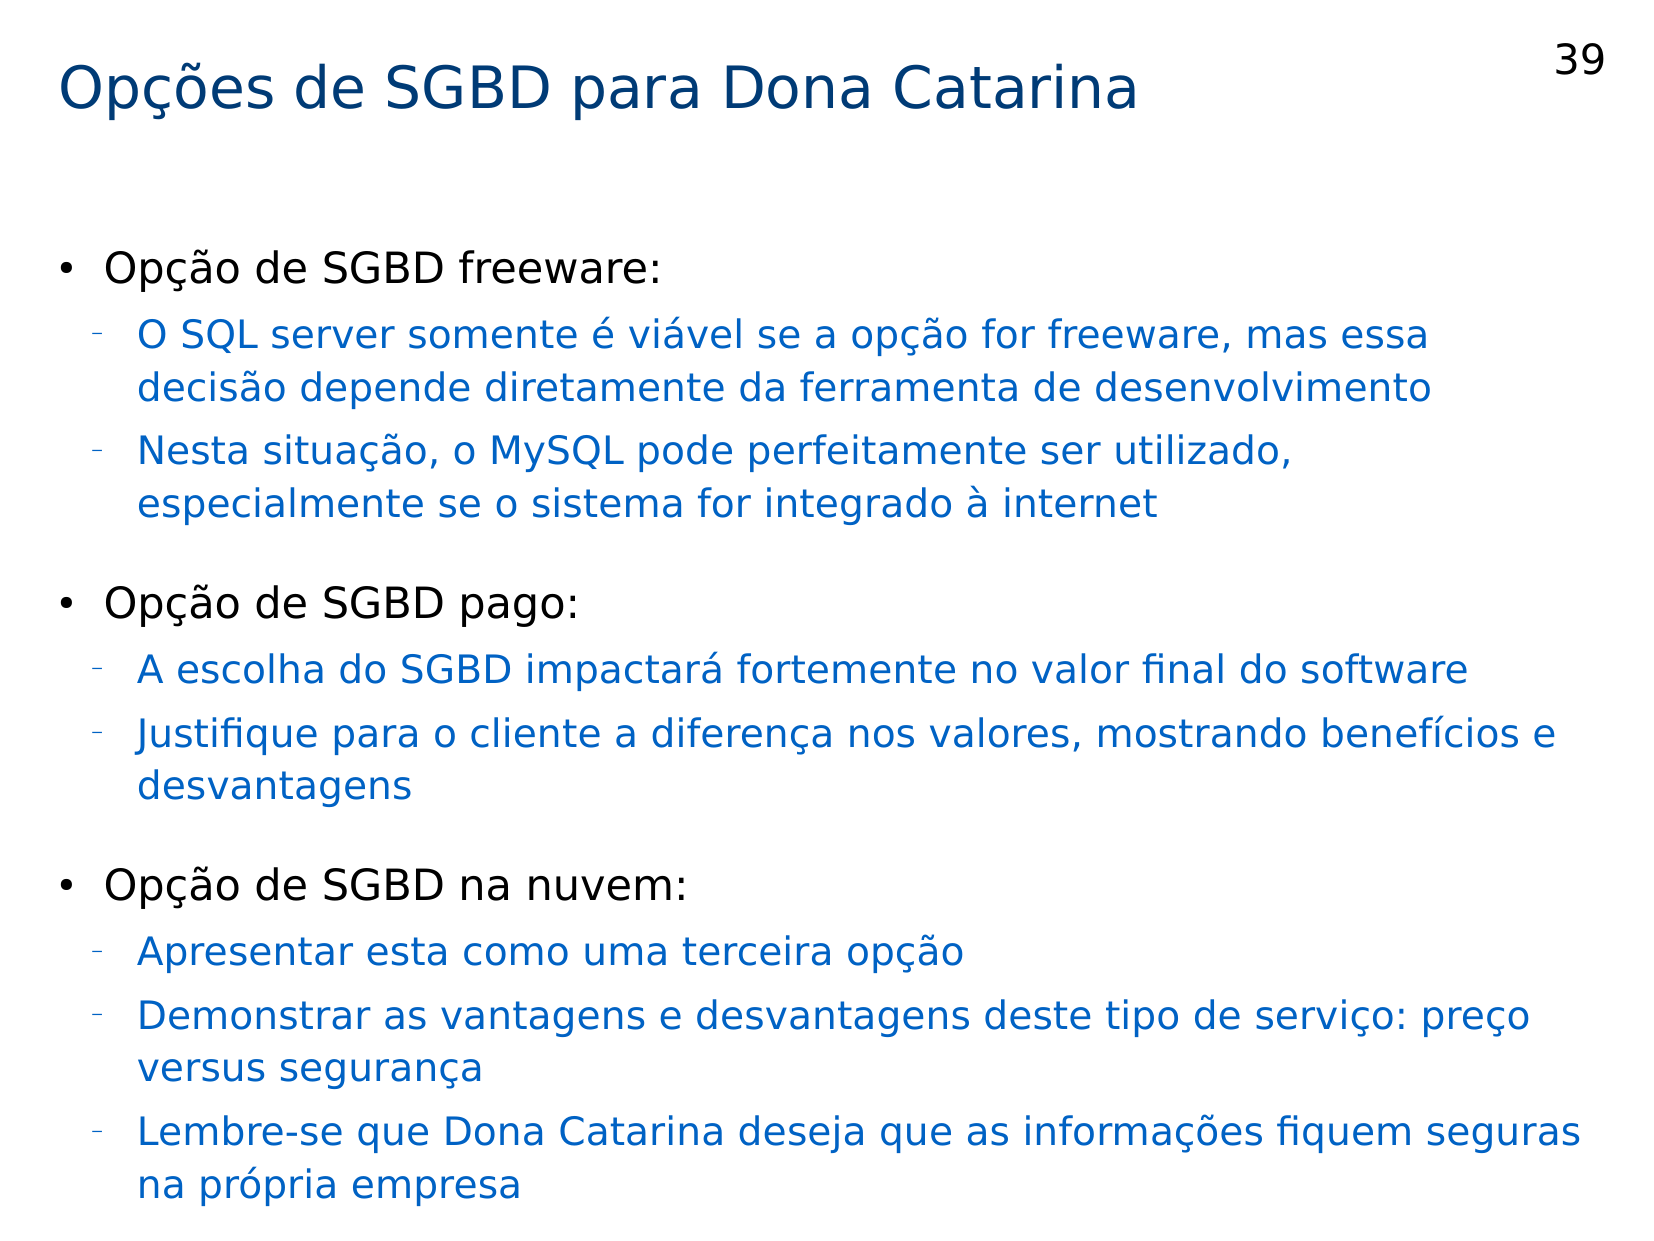

# Opções de SGBD para Dona Catarina
39
Opção de SGBD freeware:
O SQL server somente é viável se a opção for freeware, mas essa decisão depende diretamente da ferramenta de desenvolvimento
Nesta situação, o MySQL pode perfeitamente ser utilizado, especialmente se o sistema for integrado à internet
Opção de SGBD pago:
A escolha do SGBD impactará fortemente no valor final do software
Justifique para o cliente a diferença nos valores, mostrando benefícios e desvantagens
Opção de SGBD na nuvem:
Apresentar esta como uma terceira opção
Demonstrar as vantagens e desvantagens deste tipo de serviço: preço versus segurança
Lembre-se que Dona Catarina deseja que as informações fiquem seguras na própria empresa